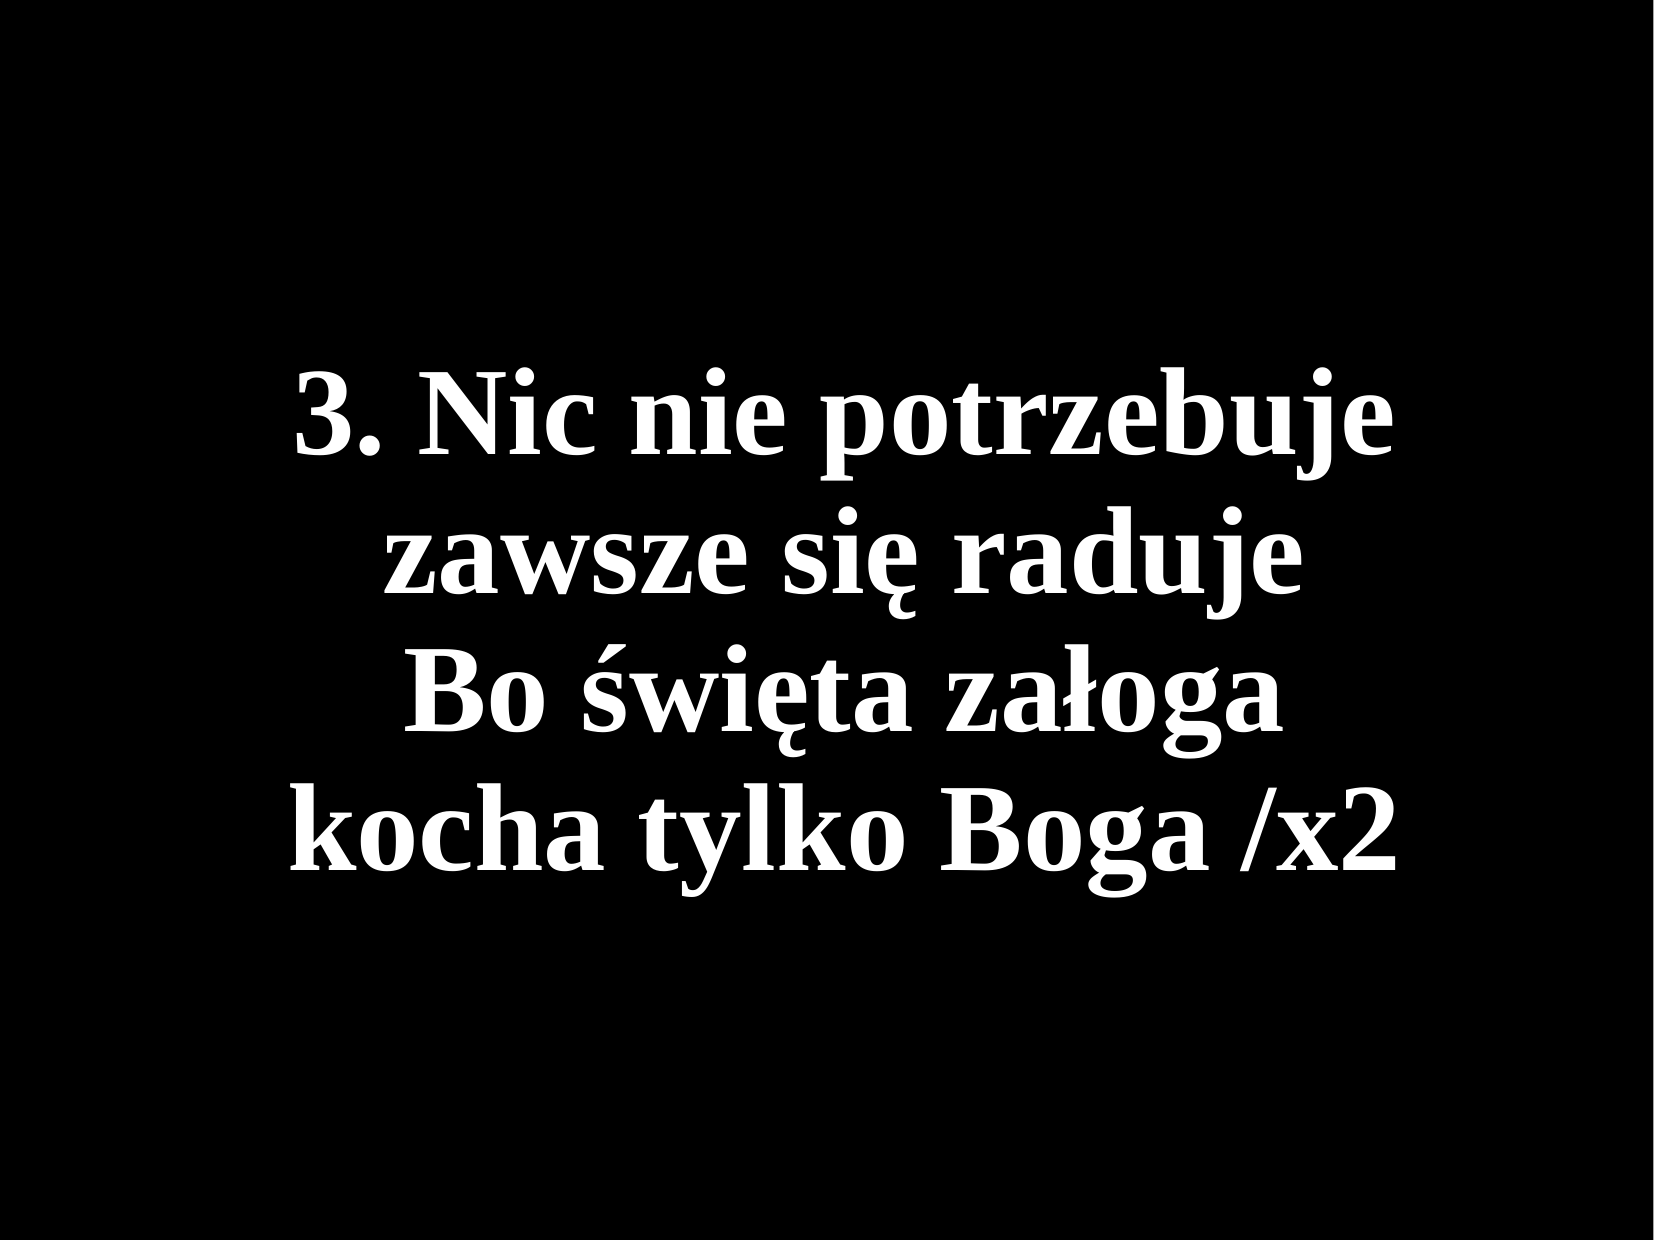

# 3. Nic nie potrzebuje
zawsze się raduje
Bo święta załoga
kocha tylko Boga /x2